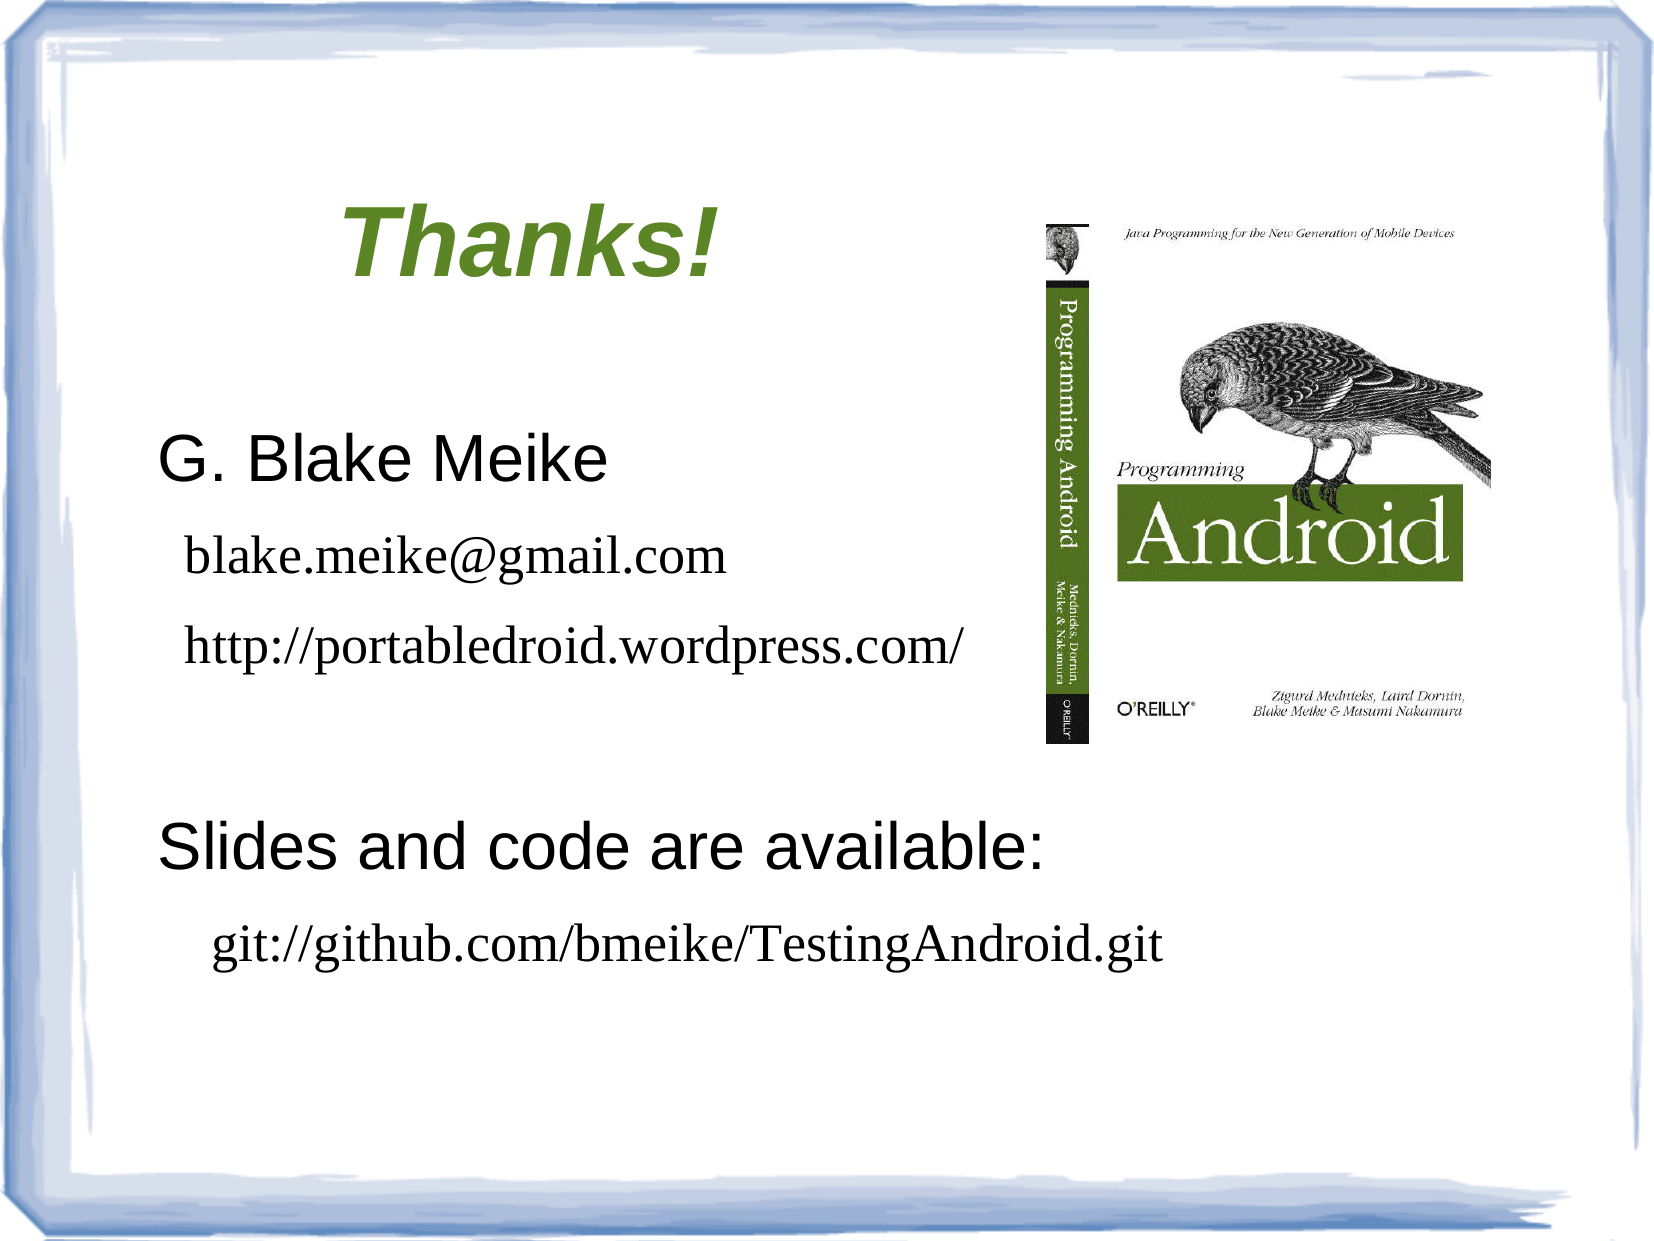

Thanks!
# G. Blake Meike
 blake.meike@gmail.com
 http://portabledroid.wordpress.com/
Slides and code are available:
 git://github.com/bmeike/TestingAndroid.git